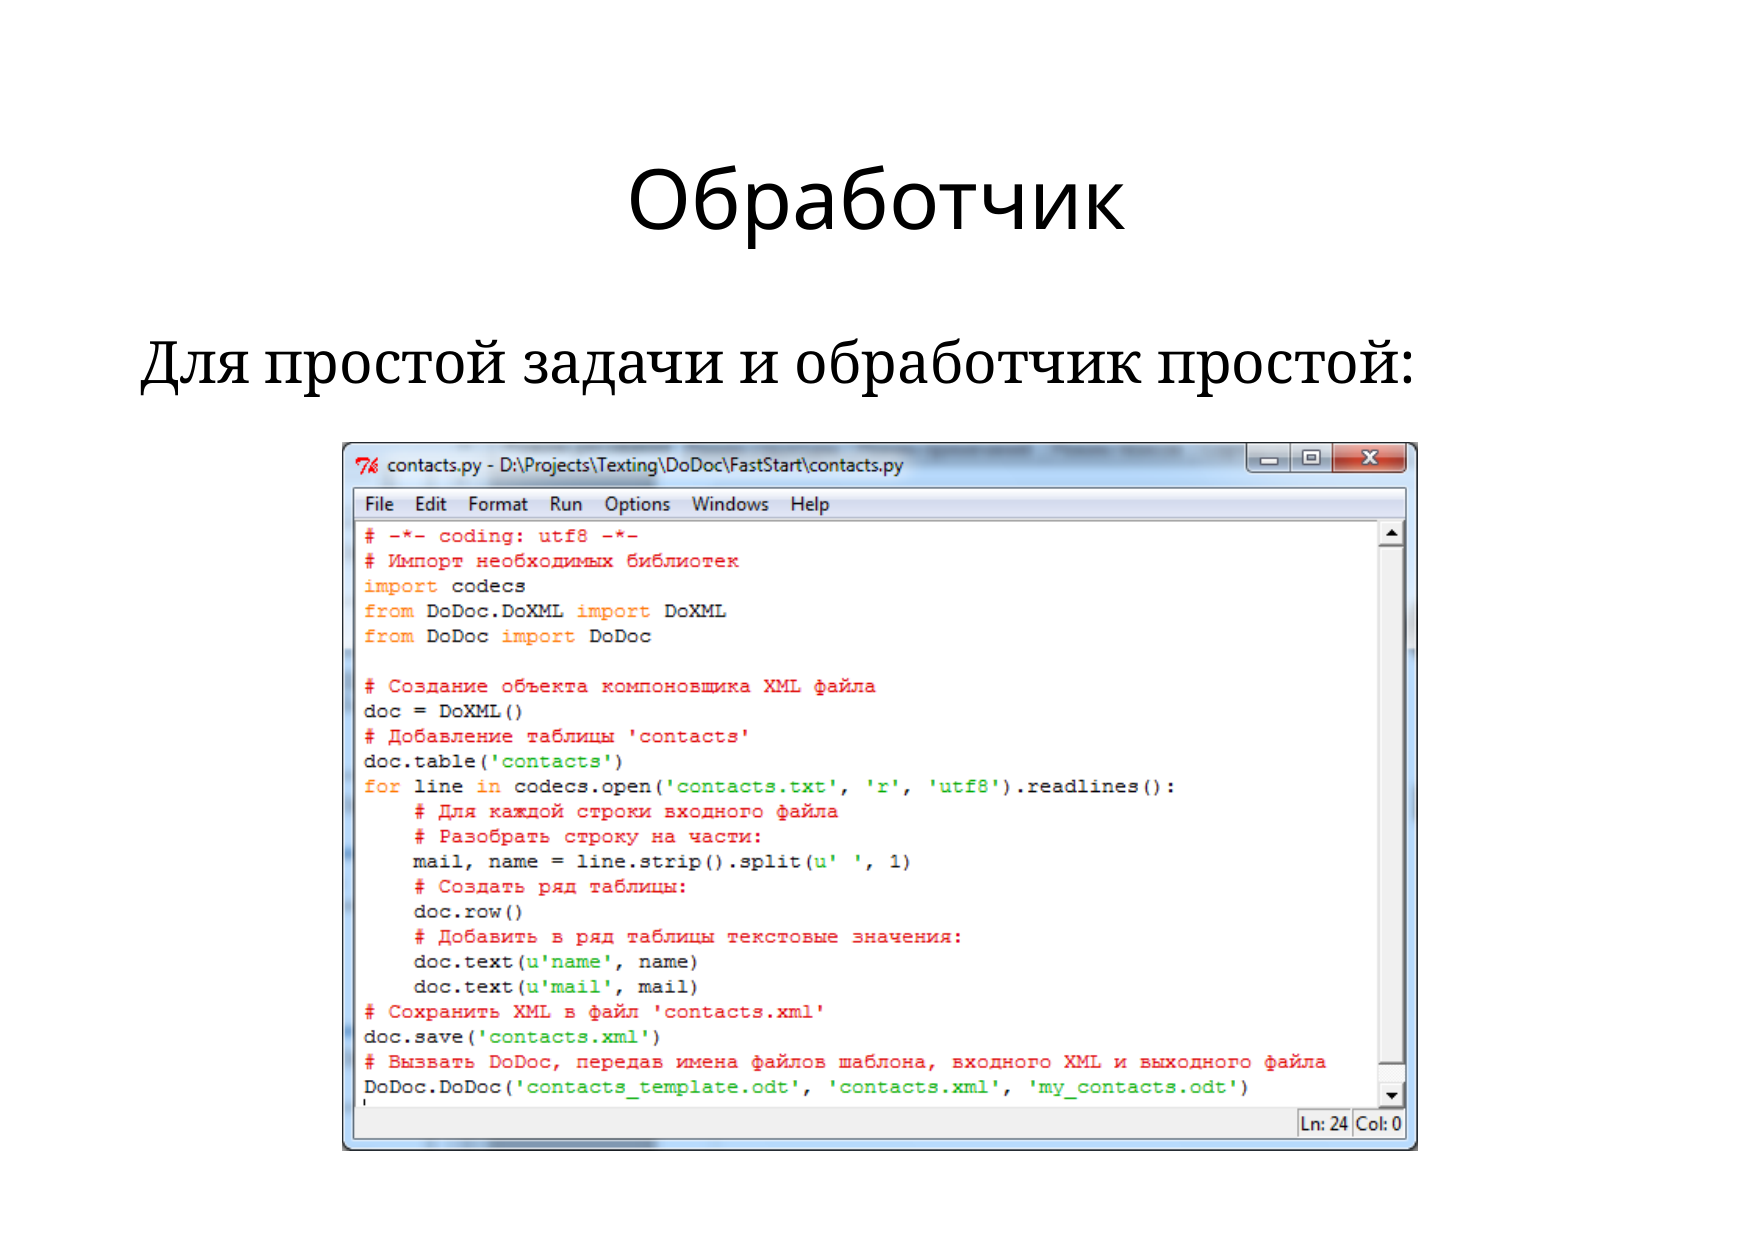

# Обработчик
Для простой задачи и обработчик простой: